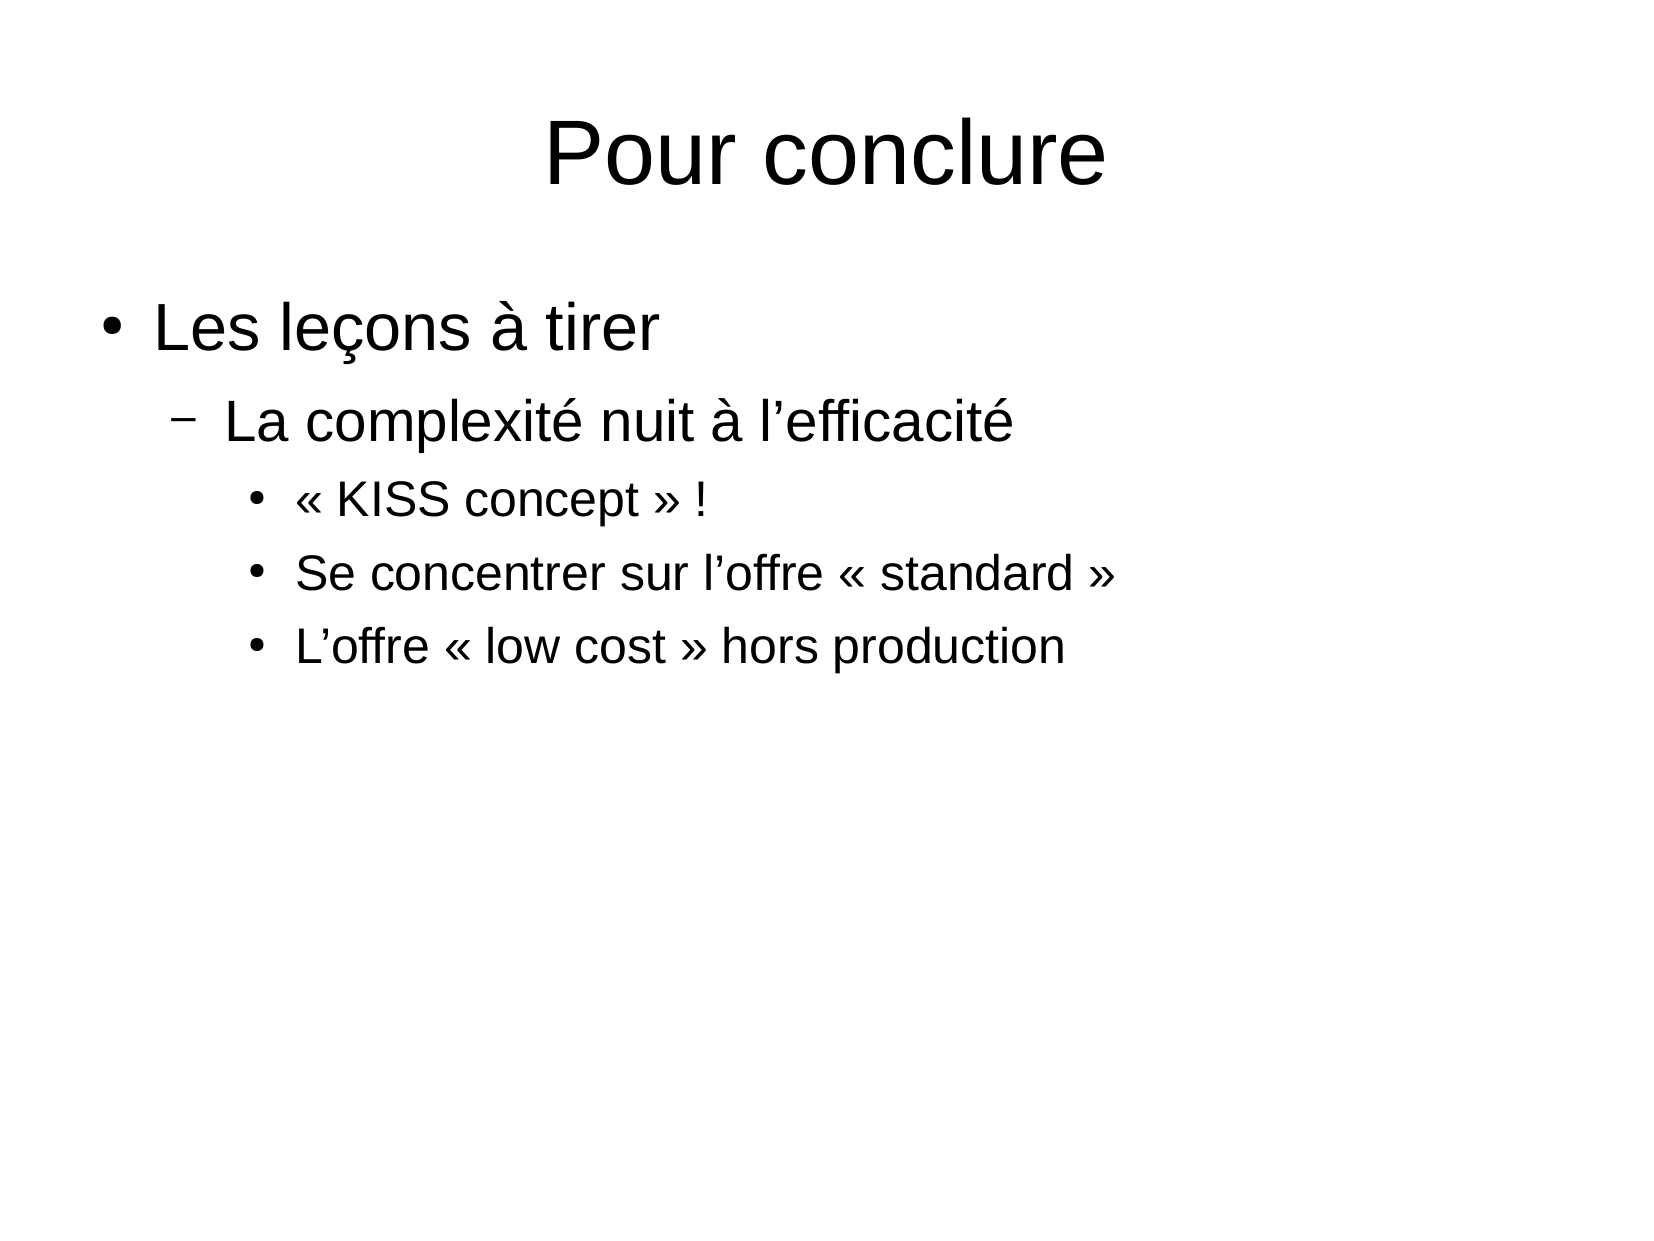

# Pour conclure
Les leçons à tirer
La complexité nuit à l’efficacité
« KISS concept » !
Se concentrer sur l’offre « standard »
L’offre « low cost » hors production